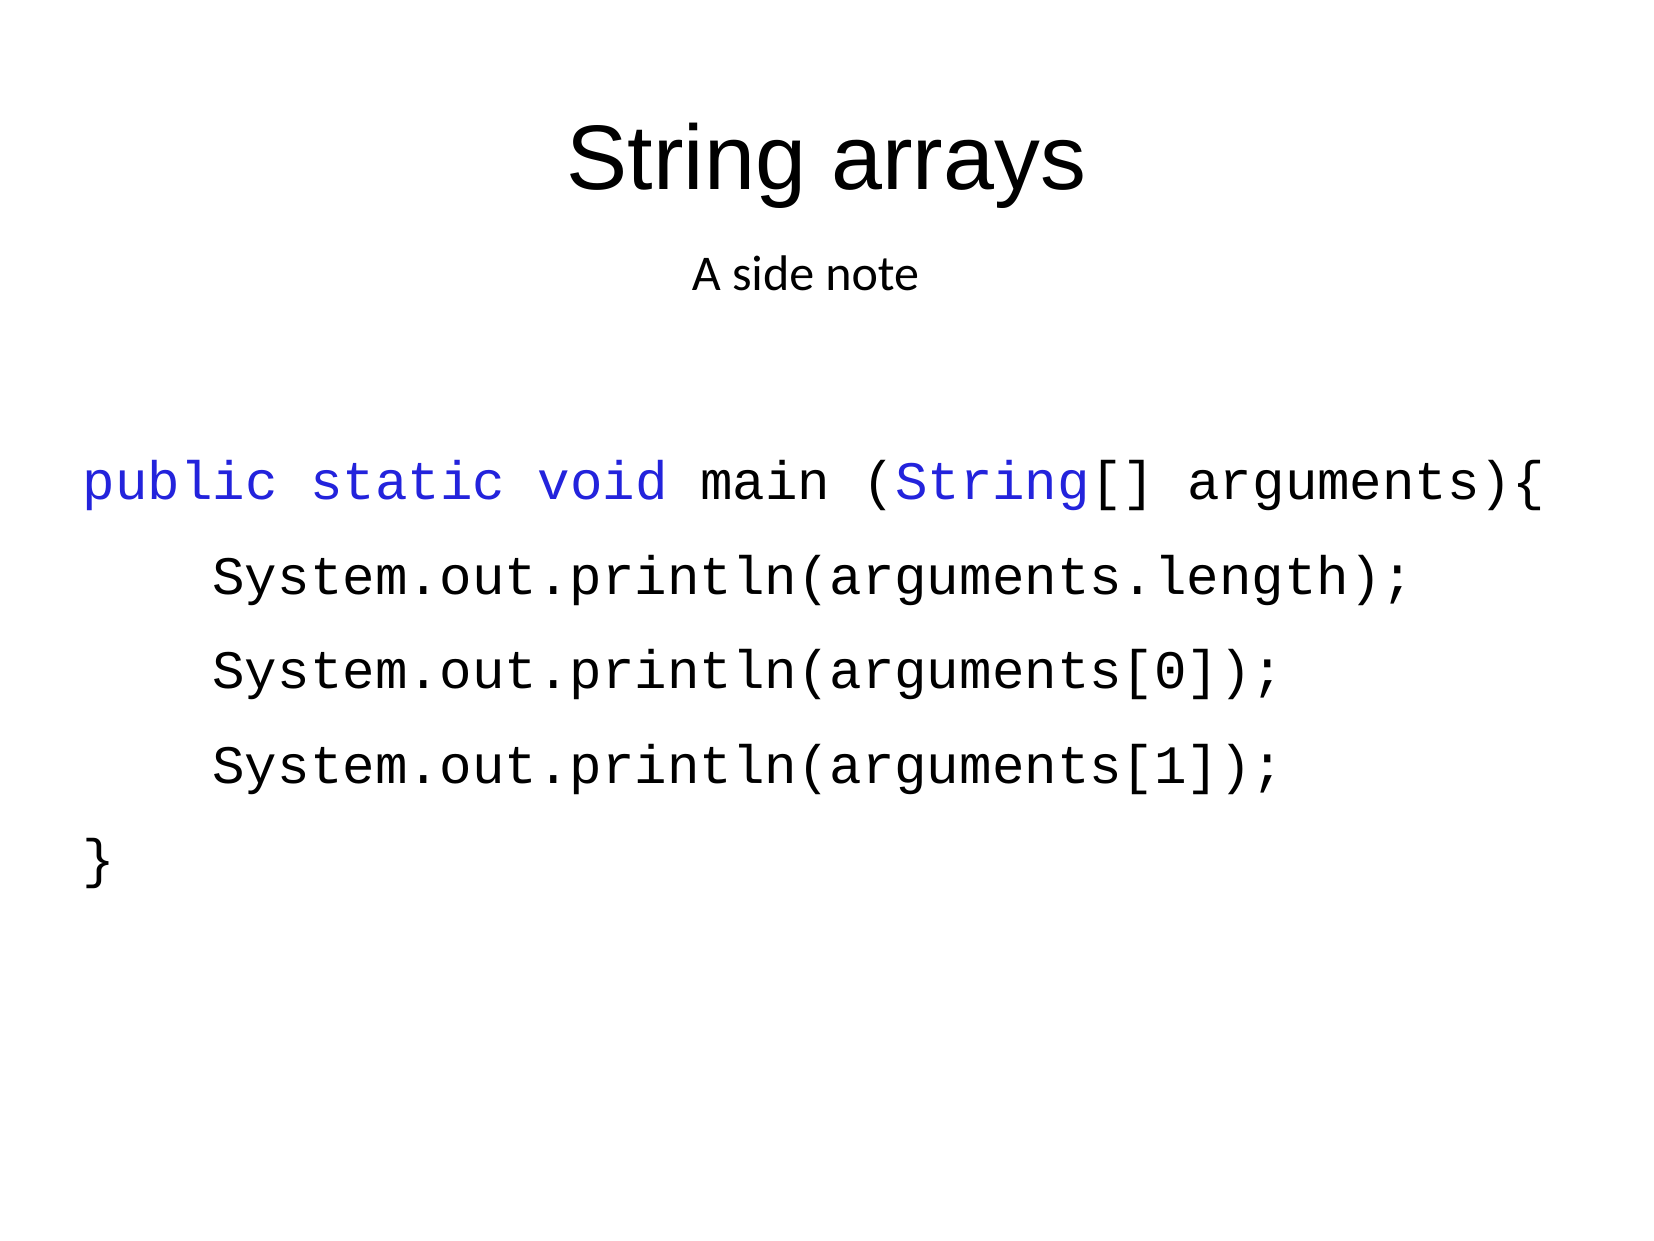

# String arrays
A side note
public static void main (String[] arguments){
 System.out.println(arguments.length);
 System.out.println(arguments[0]);
 System.out.println(arguments[1]);
}